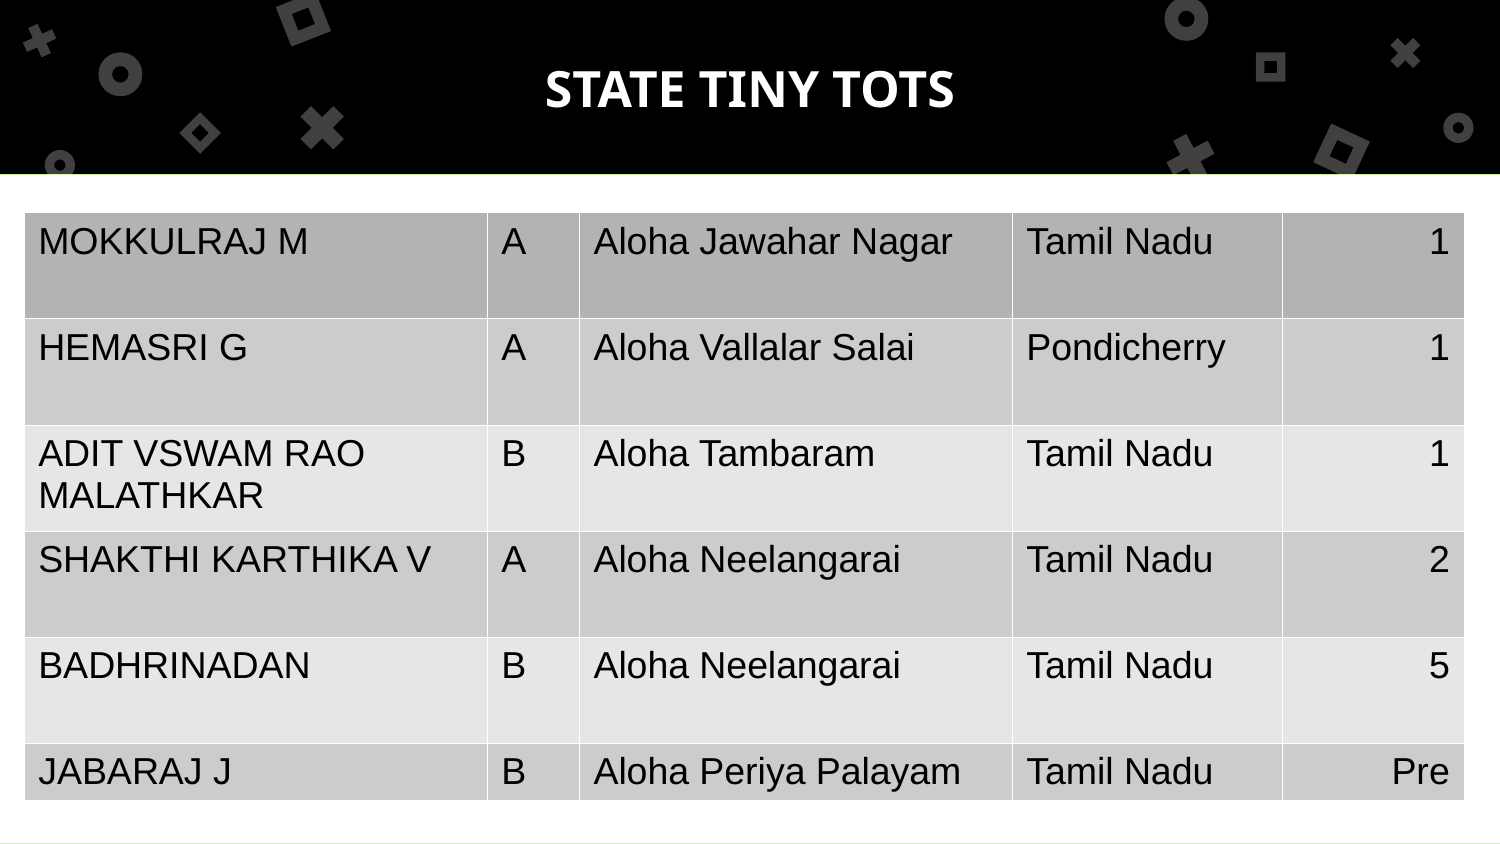

STATE TINY TOTS
| MOKKULRAJ M | A | Aloha Jawahar Nagar | Tamil Nadu | 1 |
| --- | --- | --- | --- | --- |
| HEMASRI G | A | Aloha Vallalar Salai | Pondicherry | 1 |
| ADIT VSWAM RAO MALATHKAR | B | Aloha Tambaram | Tamil Nadu | 1 |
| SHAKTHI KARTHIKA V | A | Aloha Neelangarai | Tamil Nadu | 2 |
| BADHRINADAN | B | Aloha Neelangarai | Tamil Nadu | 5 |
| JABARAJ J | B | Aloha Periya Palayam | Tamil Nadu | Pre |